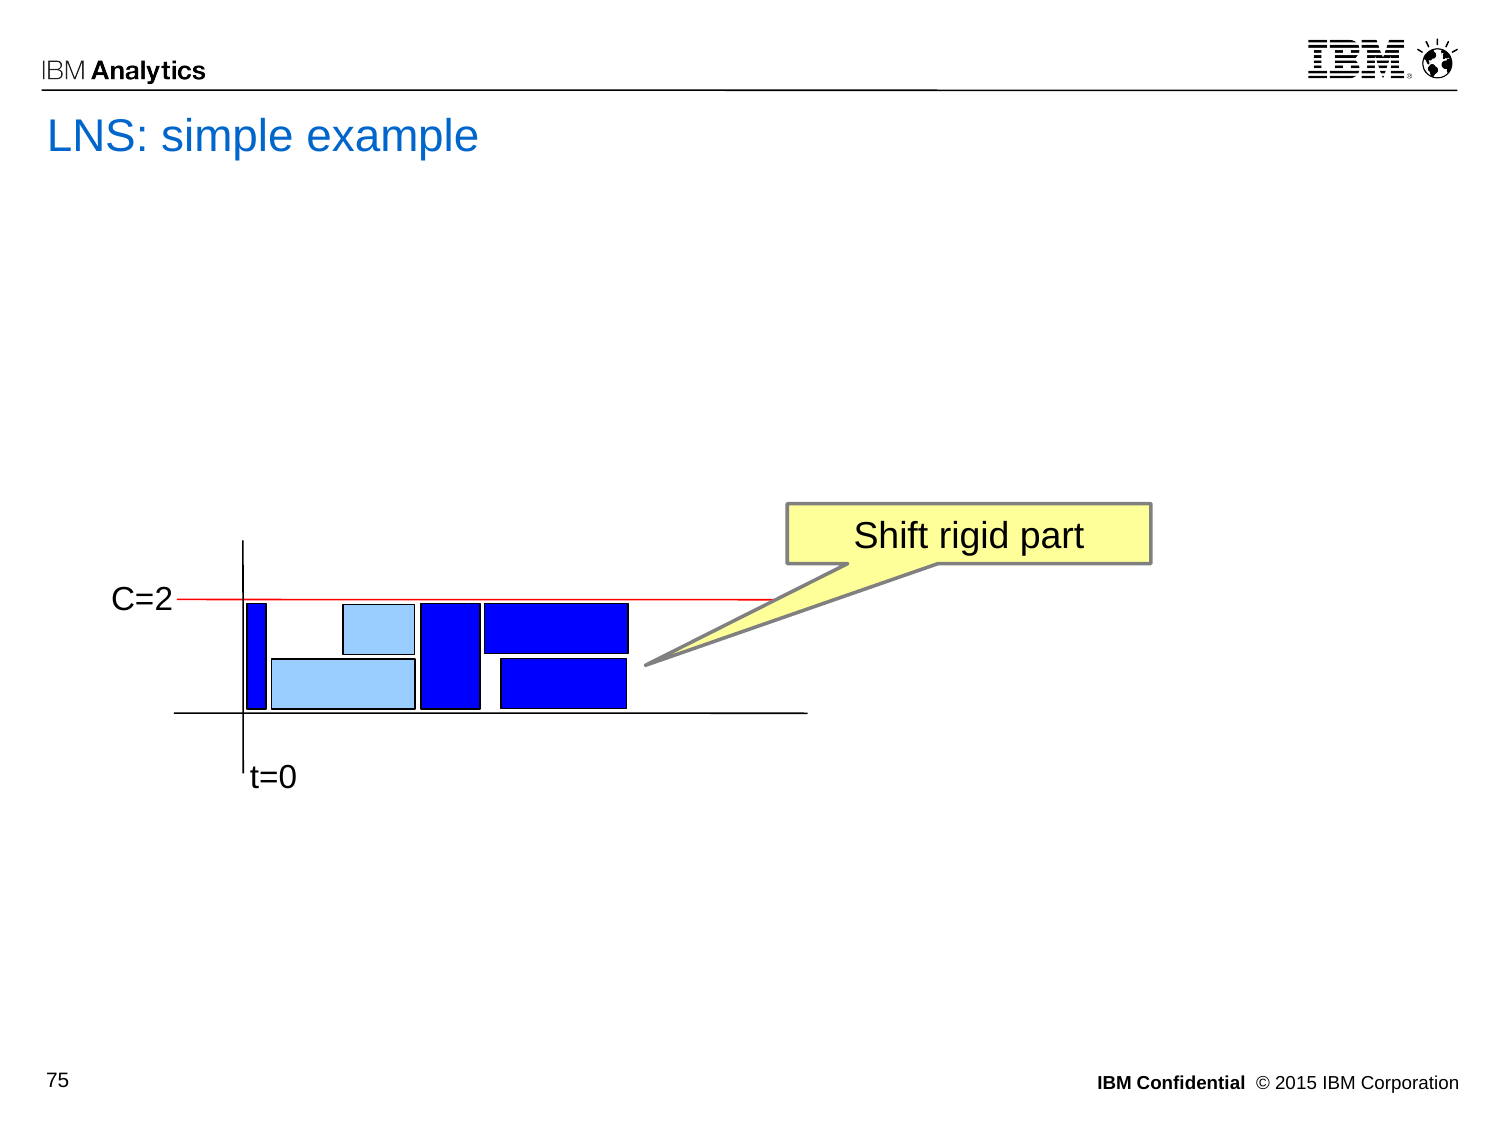

# LNS: simple example
Shift rigid part
C=2
t=0